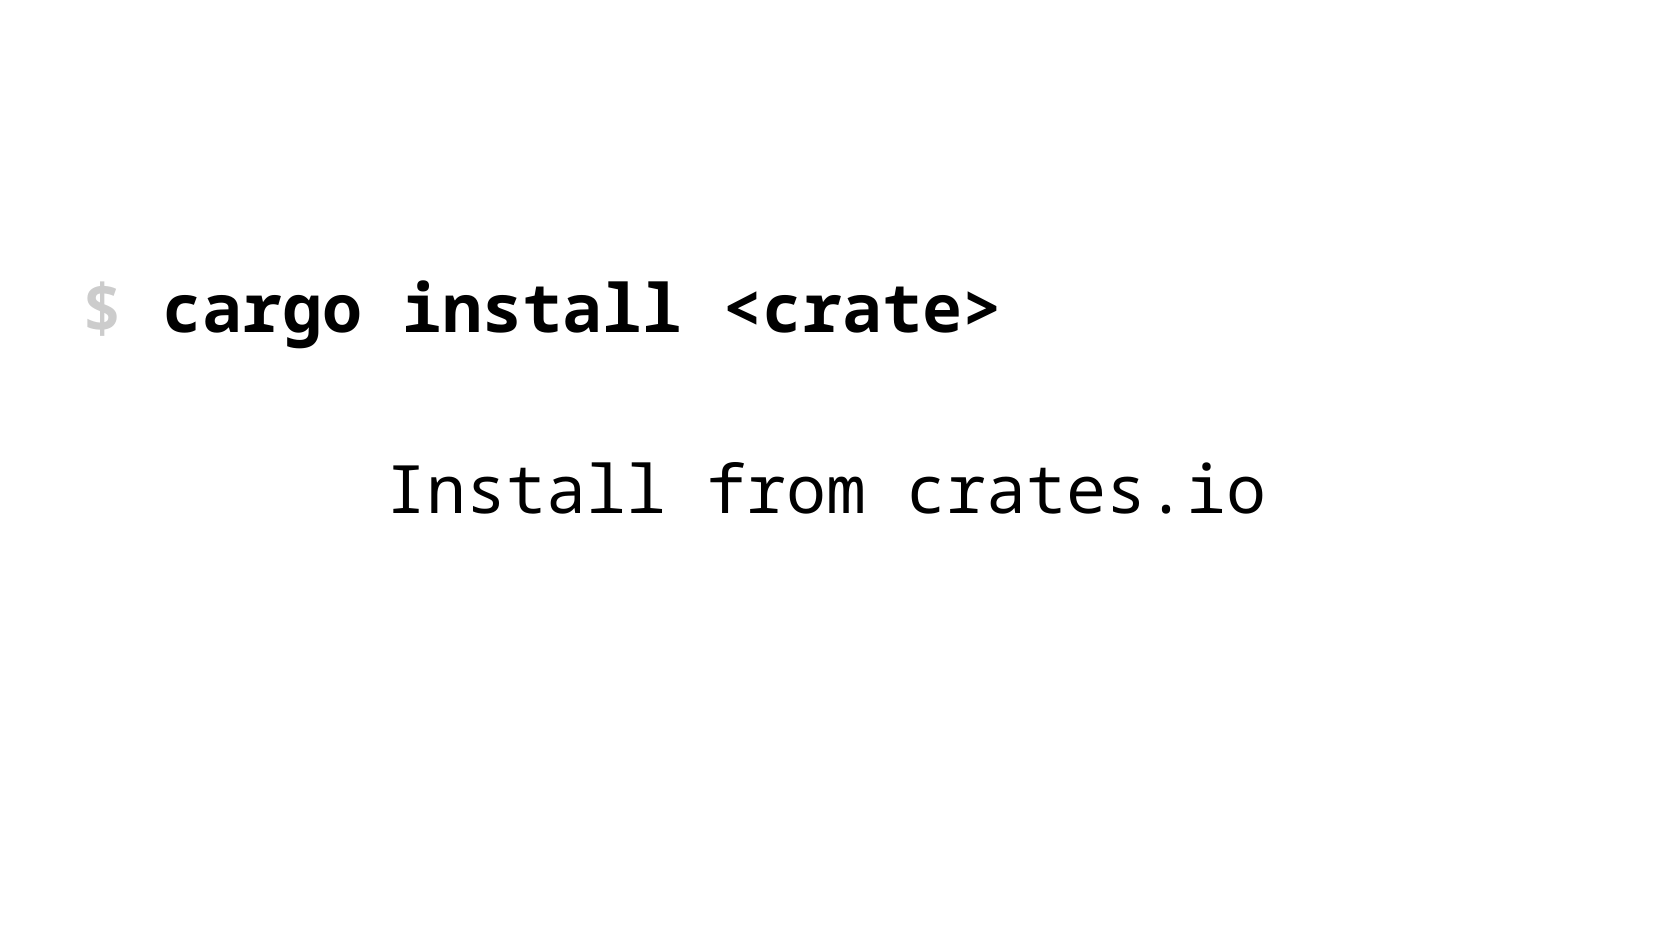

# $ cargo install <crate>
Install from crates.io